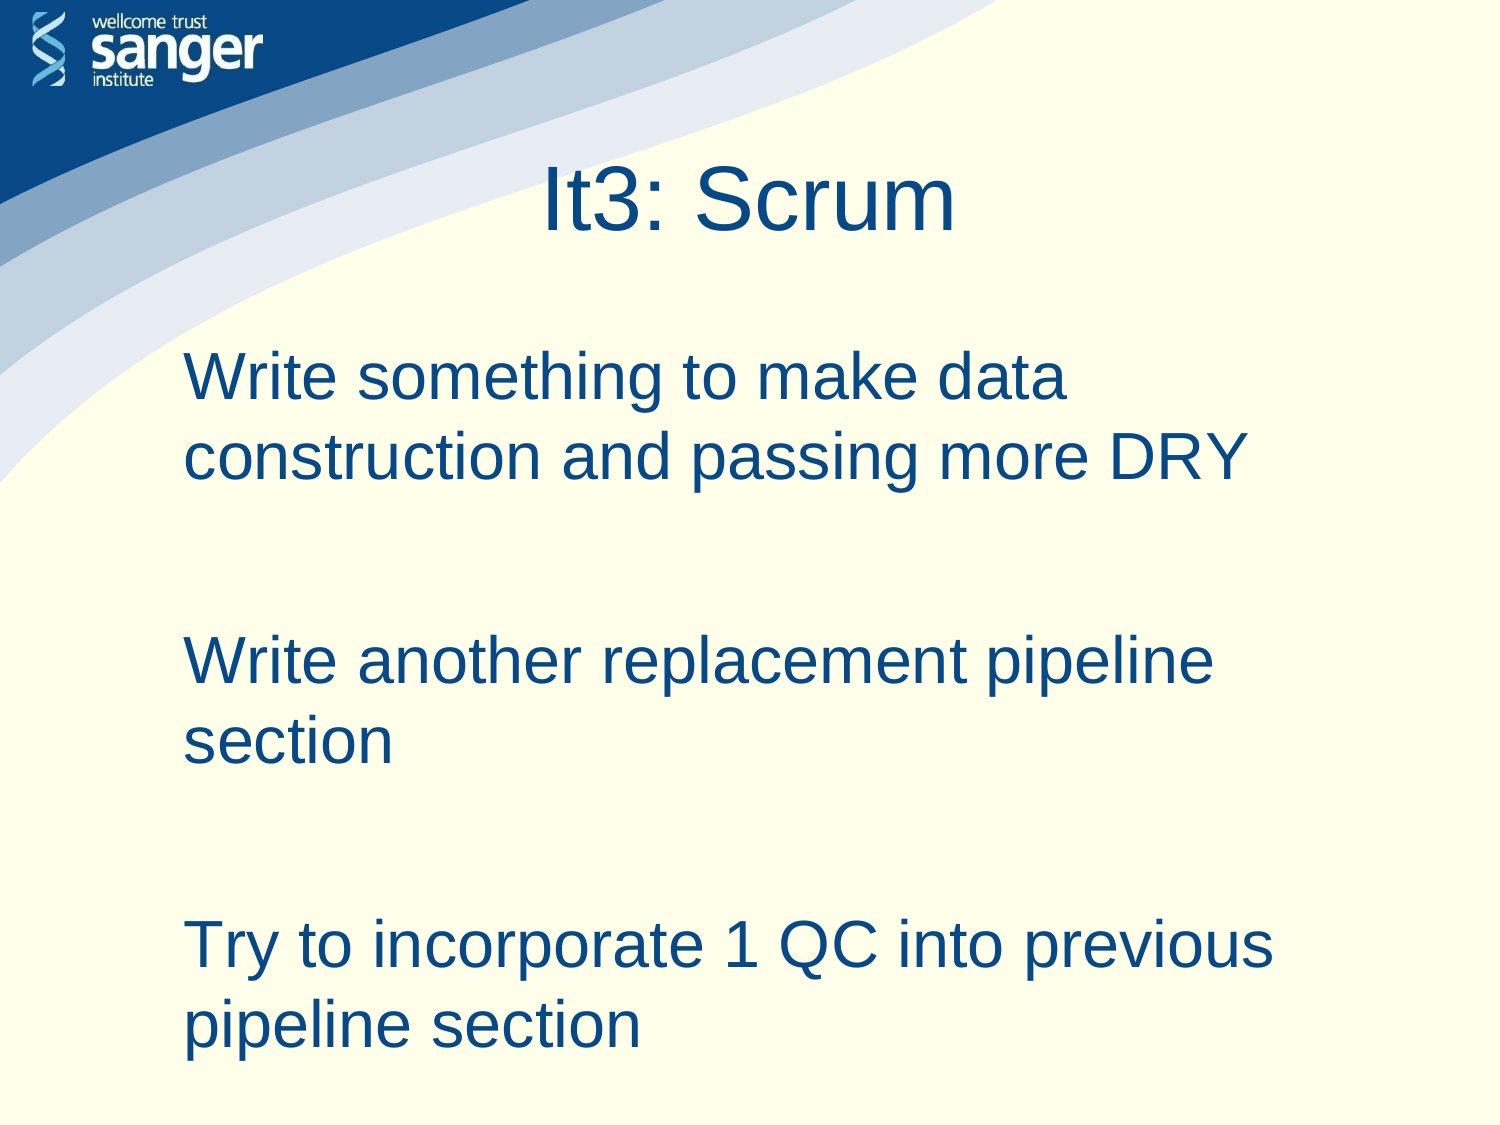

# It3: Scrum
Write something to make data construction and passing more DRY
Write another replacement pipeline section
Try to incorporate 1 QC into previous pipeline section